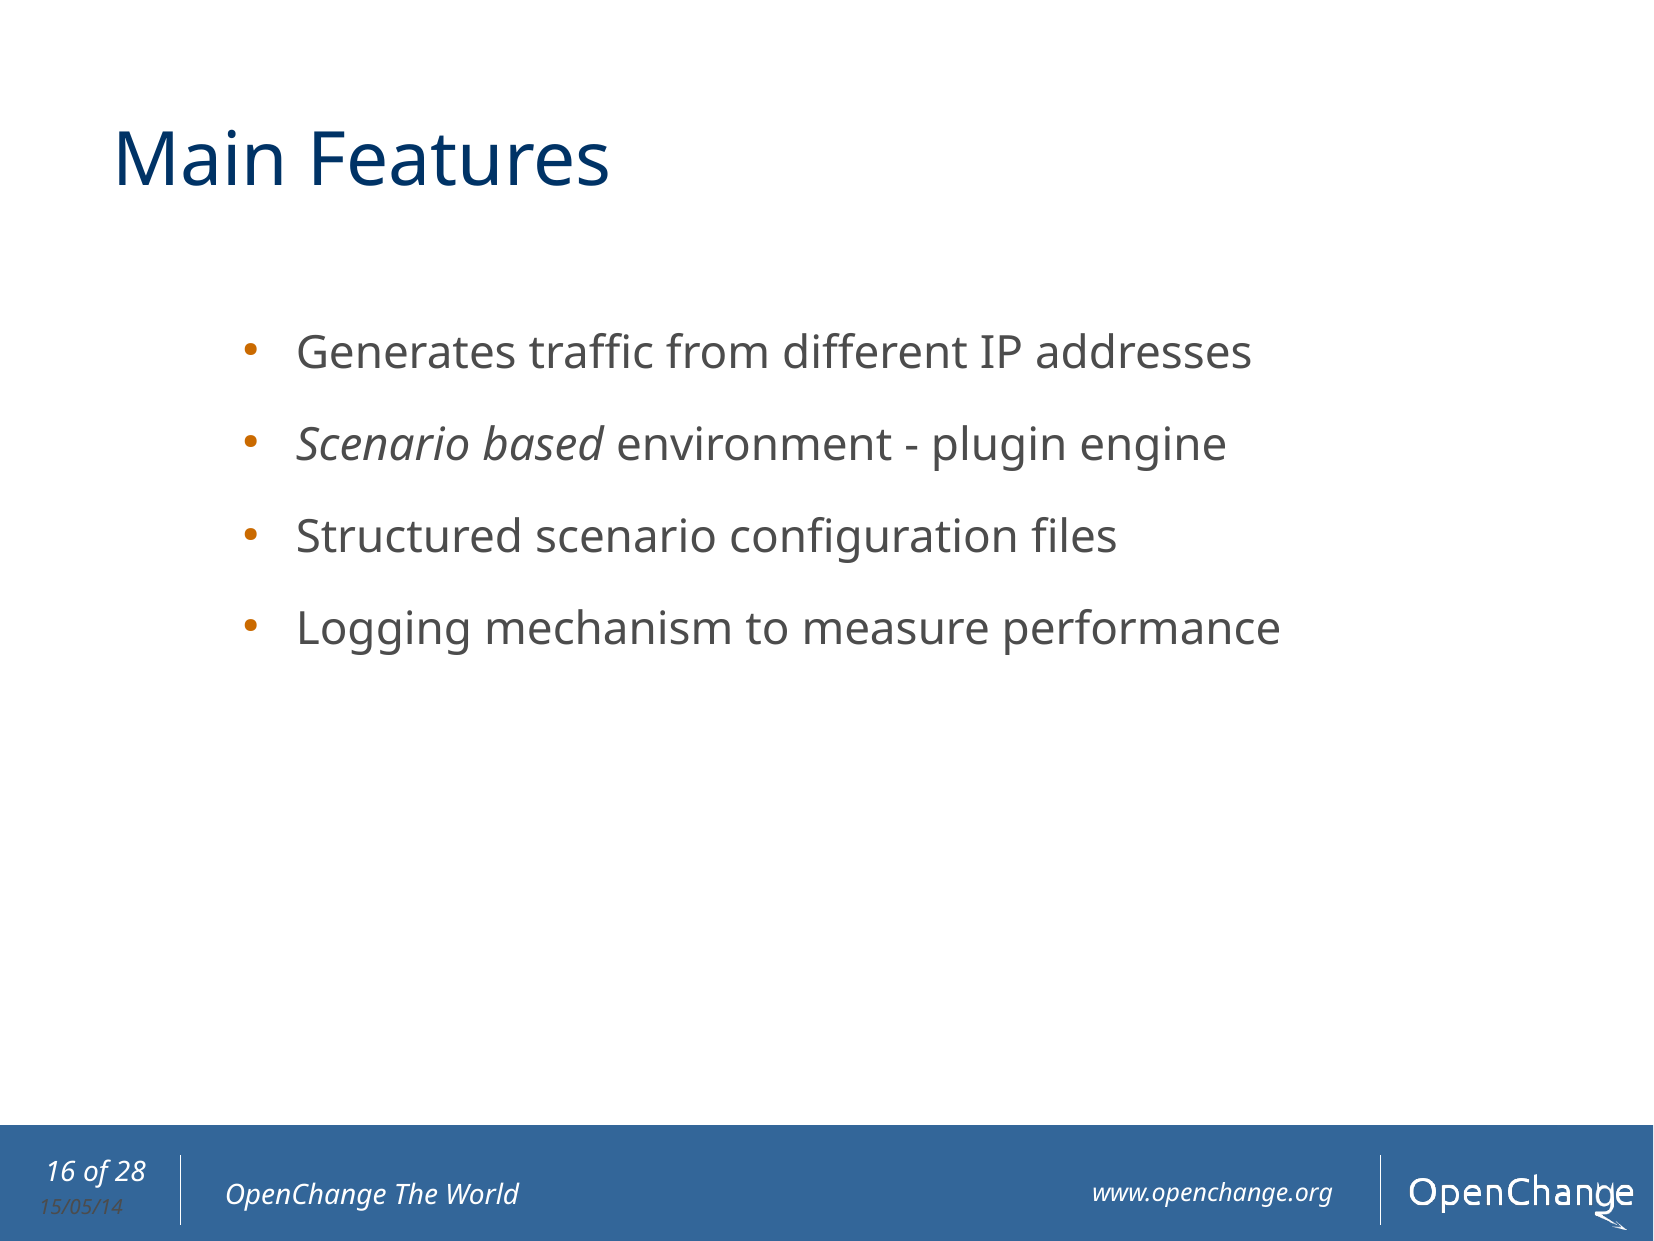

# Main Features
Generates traffic from different IP addresses
Scenario based environment - plugin engine
Structured scenario configuration files
Logging mechanism to measure performance